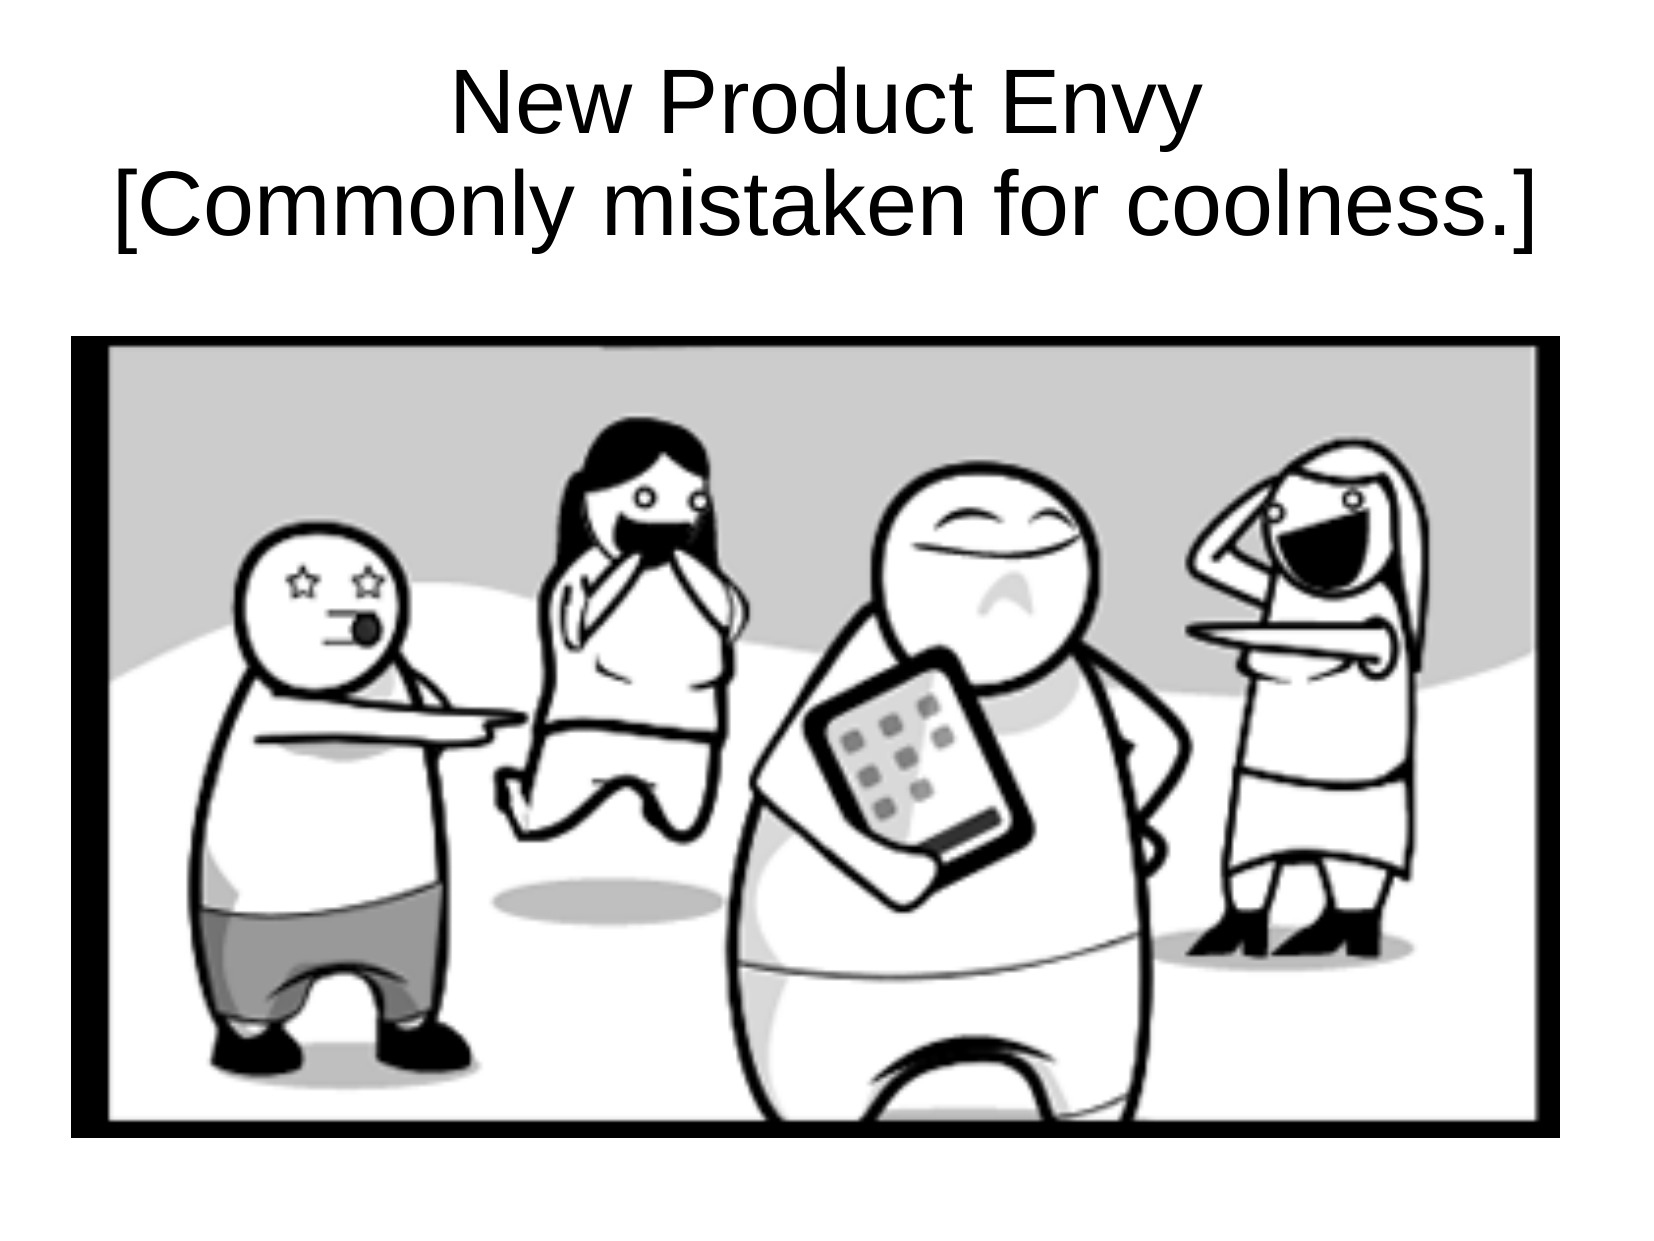

# New Product Envy [Commonly mistaken for coolness.]